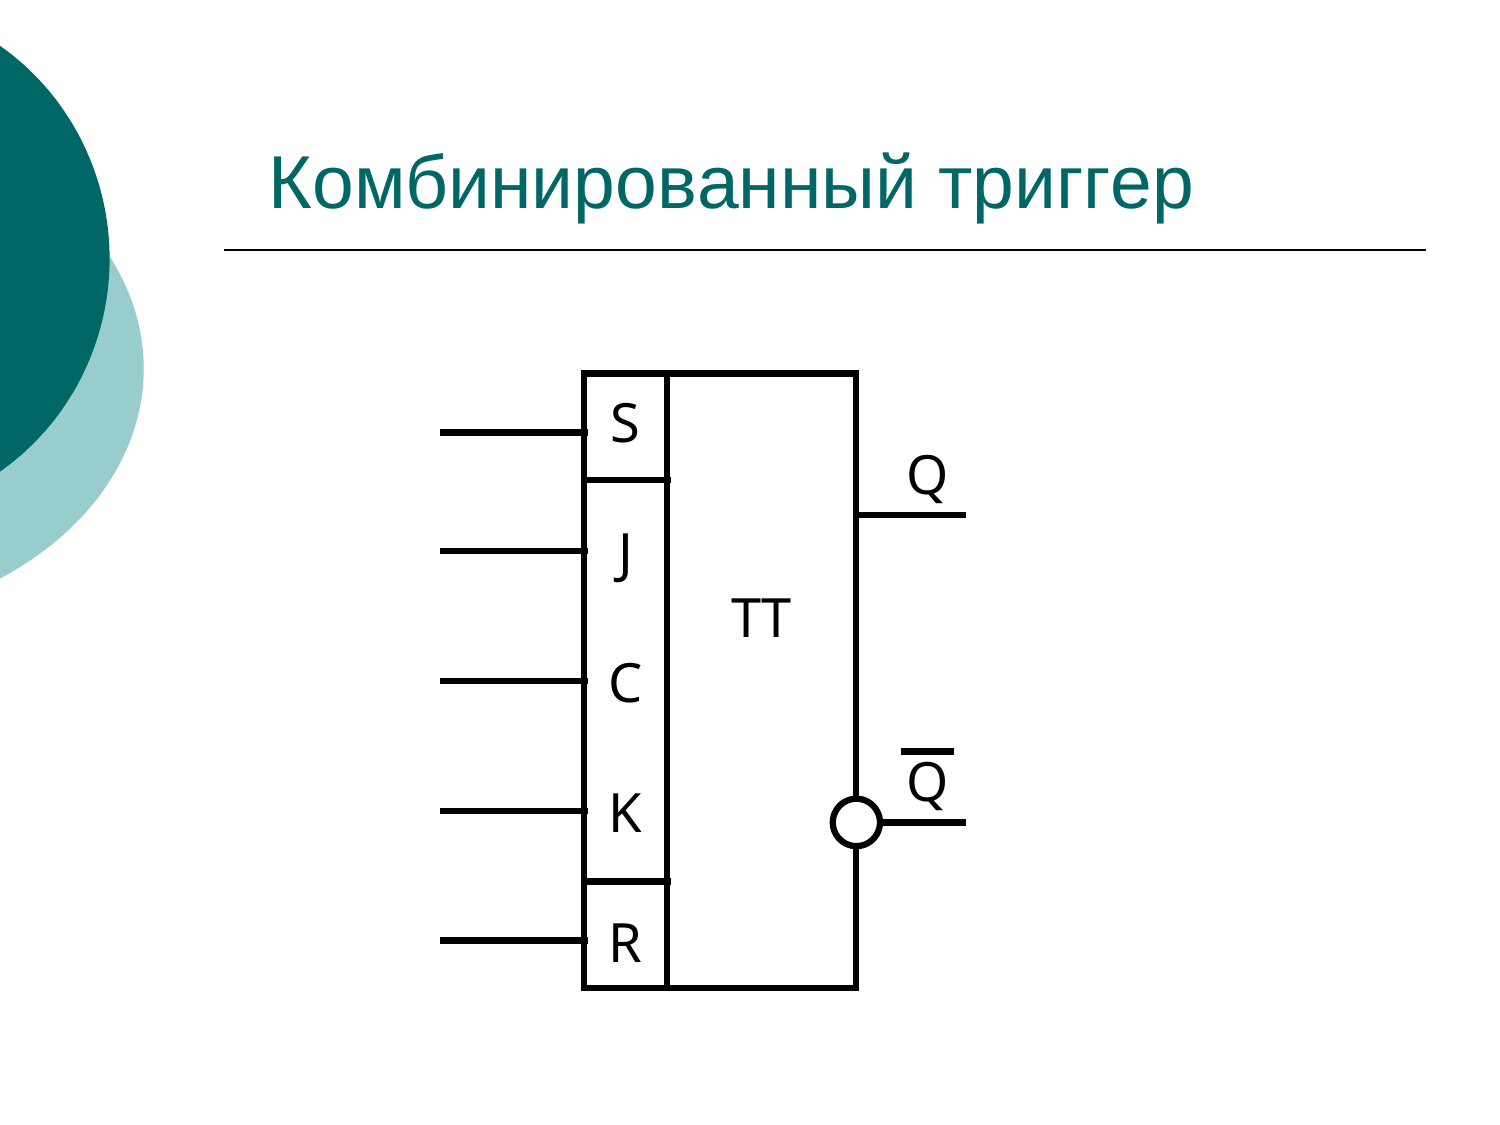

# Комбинированный триггер
S
J
С
K
R
TT
Q
Q